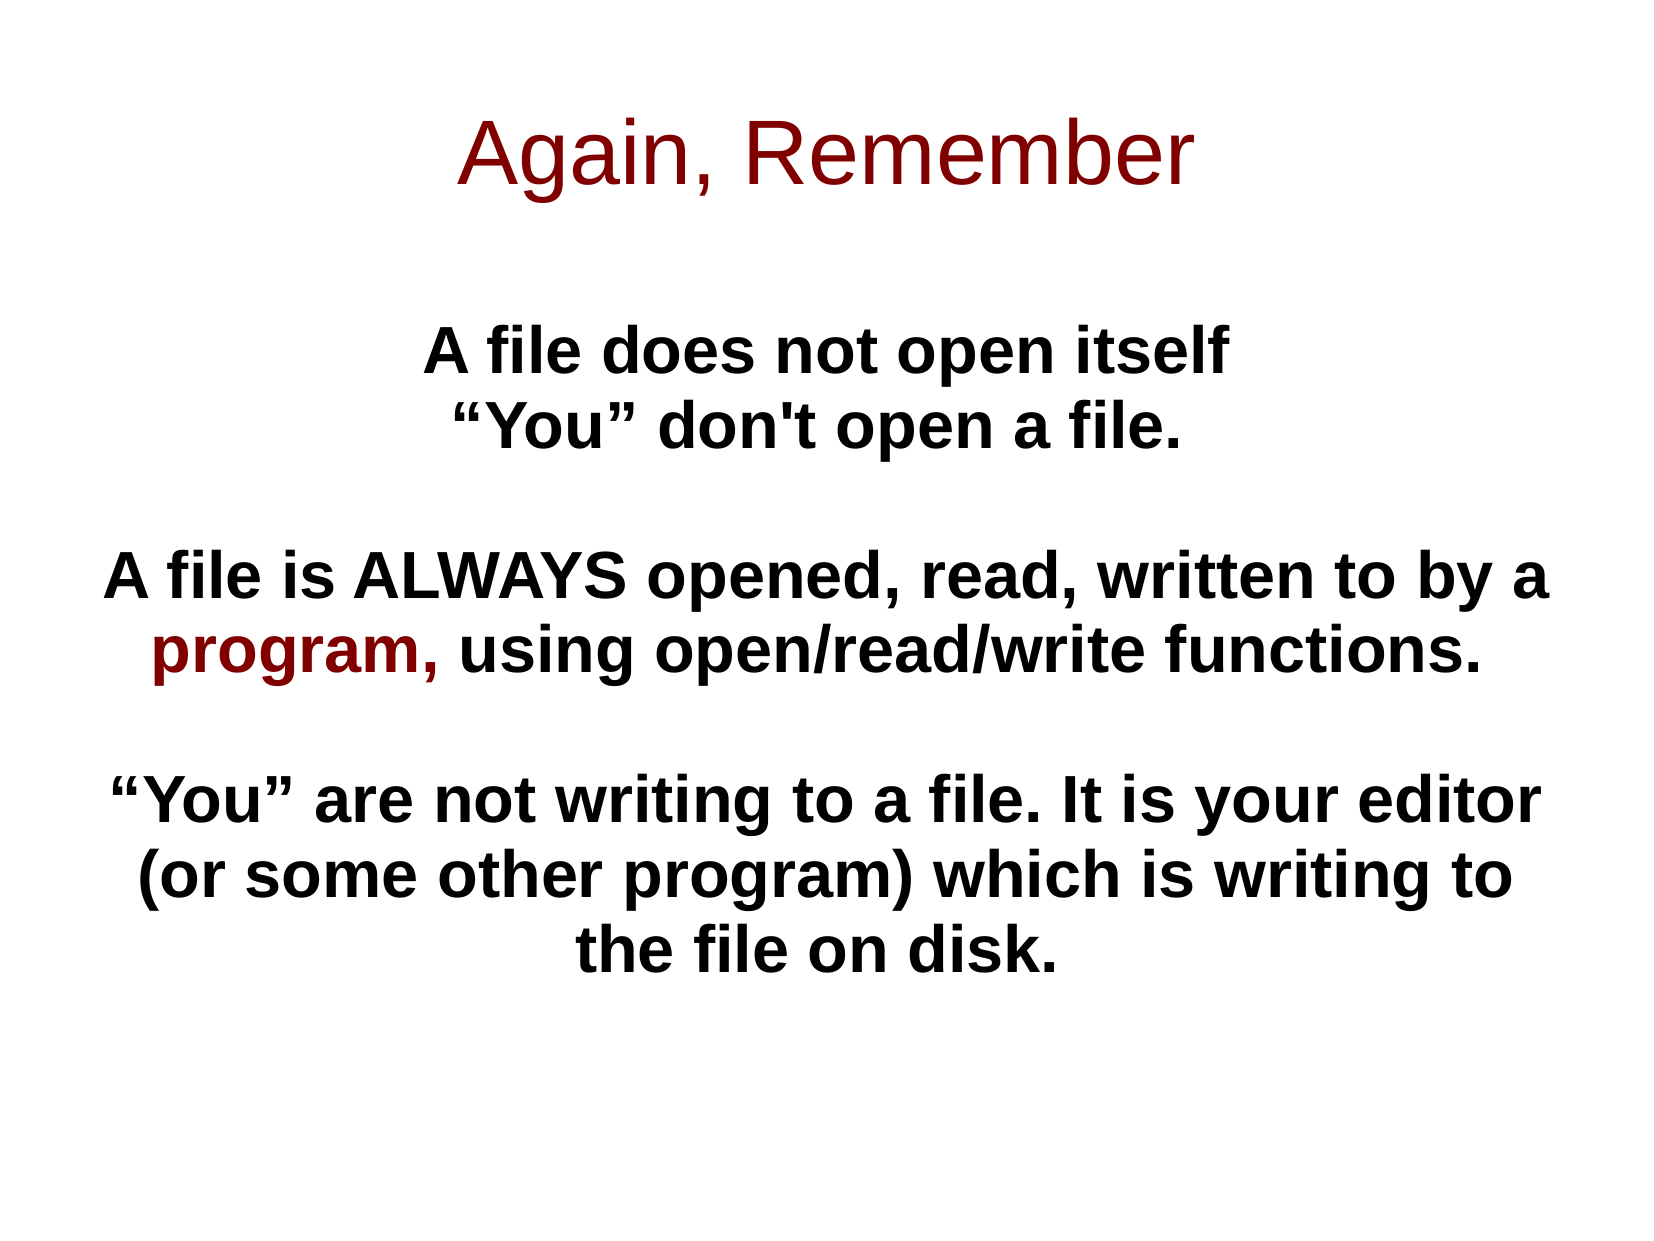

# Again, Remember
A file does not open itself
“You” don't open a file.
A file is ALWAYS opened, read, written to by a program, using open/read/write functions.
“You” are not writing to a file. It is your editor (or some other program) which is writing to the file on disk.